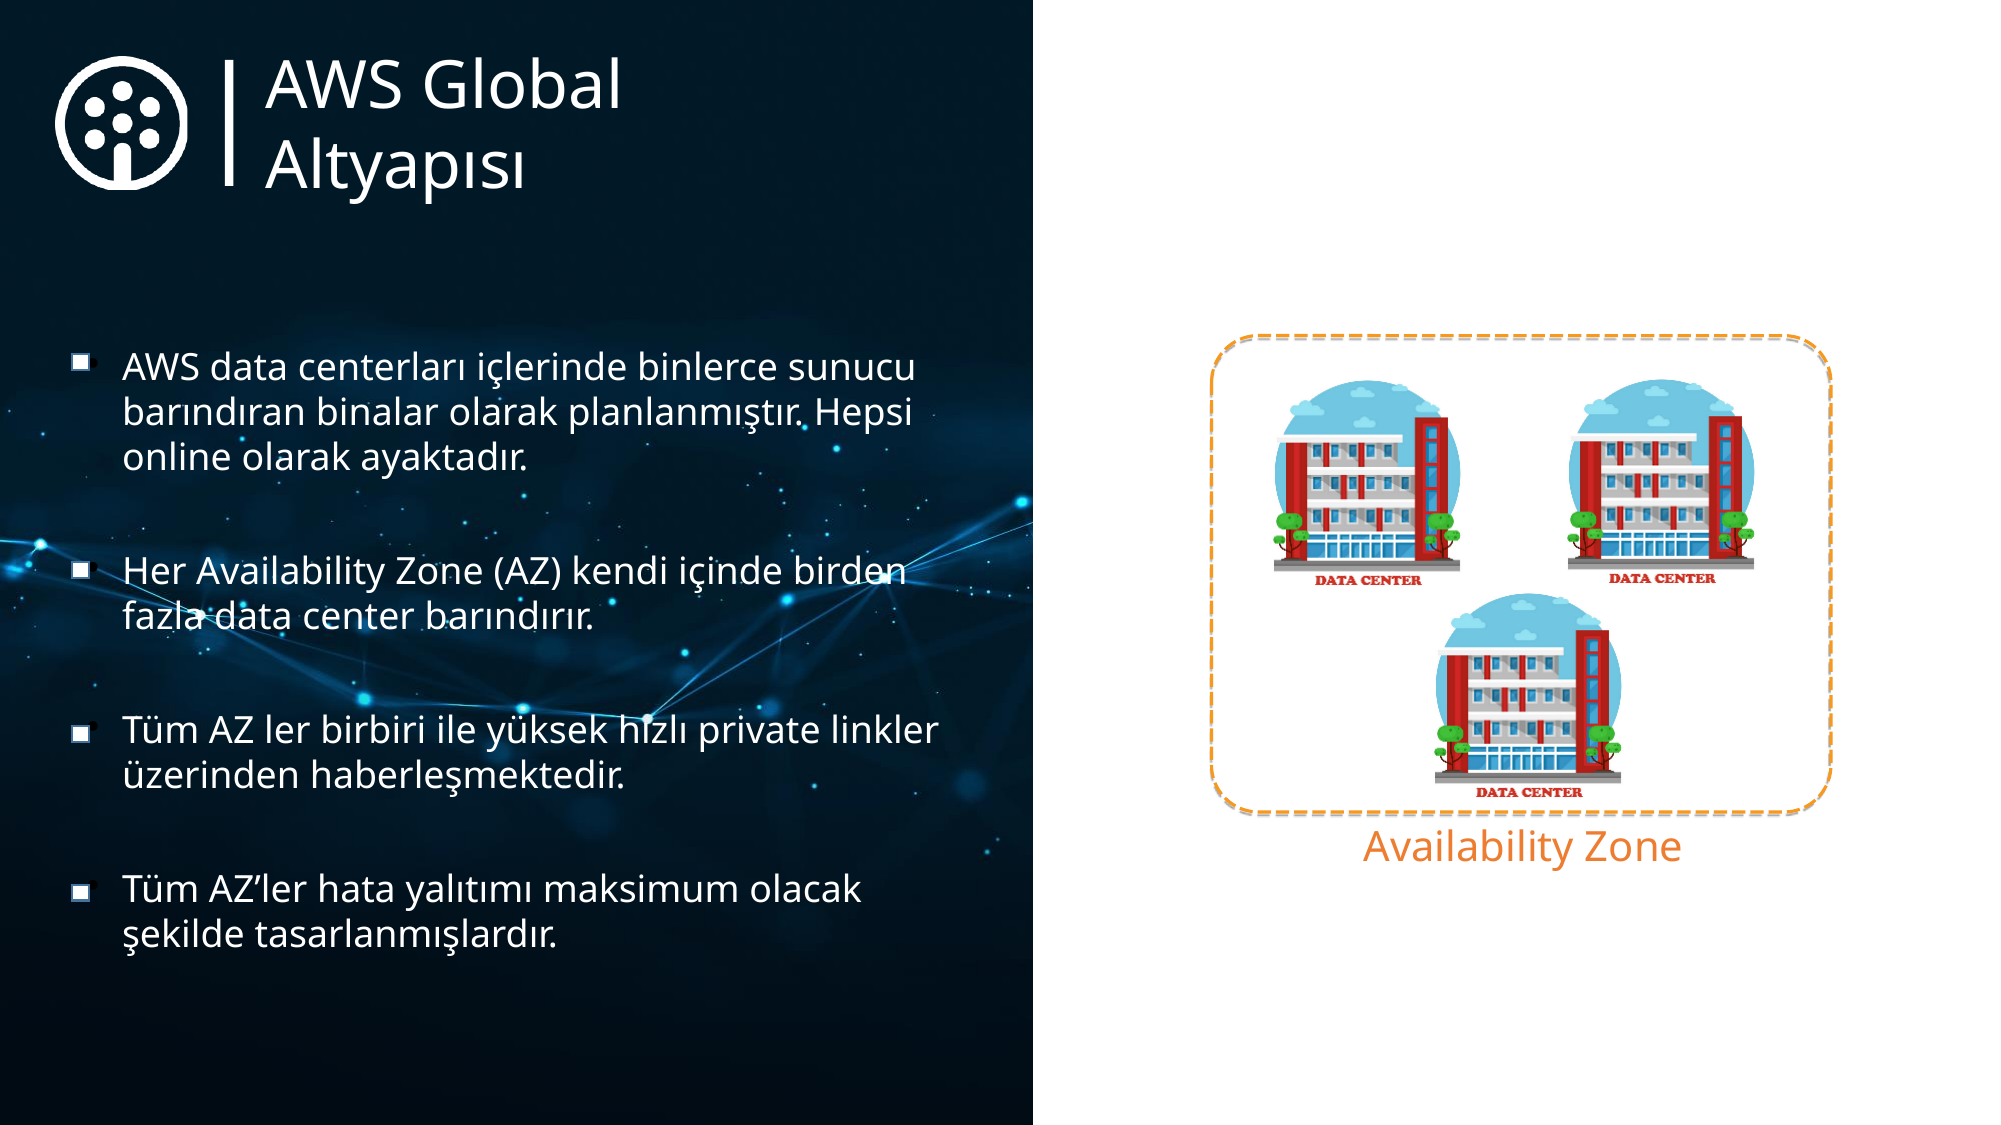

AWS Global
Altyapısı
AWS data centerları içlerinde binlerce sunucu barındıran binalar olarak planlanmıştır. Hepsi online olarak ayaktadır.
Her Availability Zone (AZ) kendi içinde birden fazla data center barındırır.
Tüm AZ ler birbiri ile yüksek hızlı private linkler üzerinden haberleşmektedir.
Tüm AZ’ler hata yalıtımı maksimum olacak şekilde tasarlanmışlardır.
Availability Zone